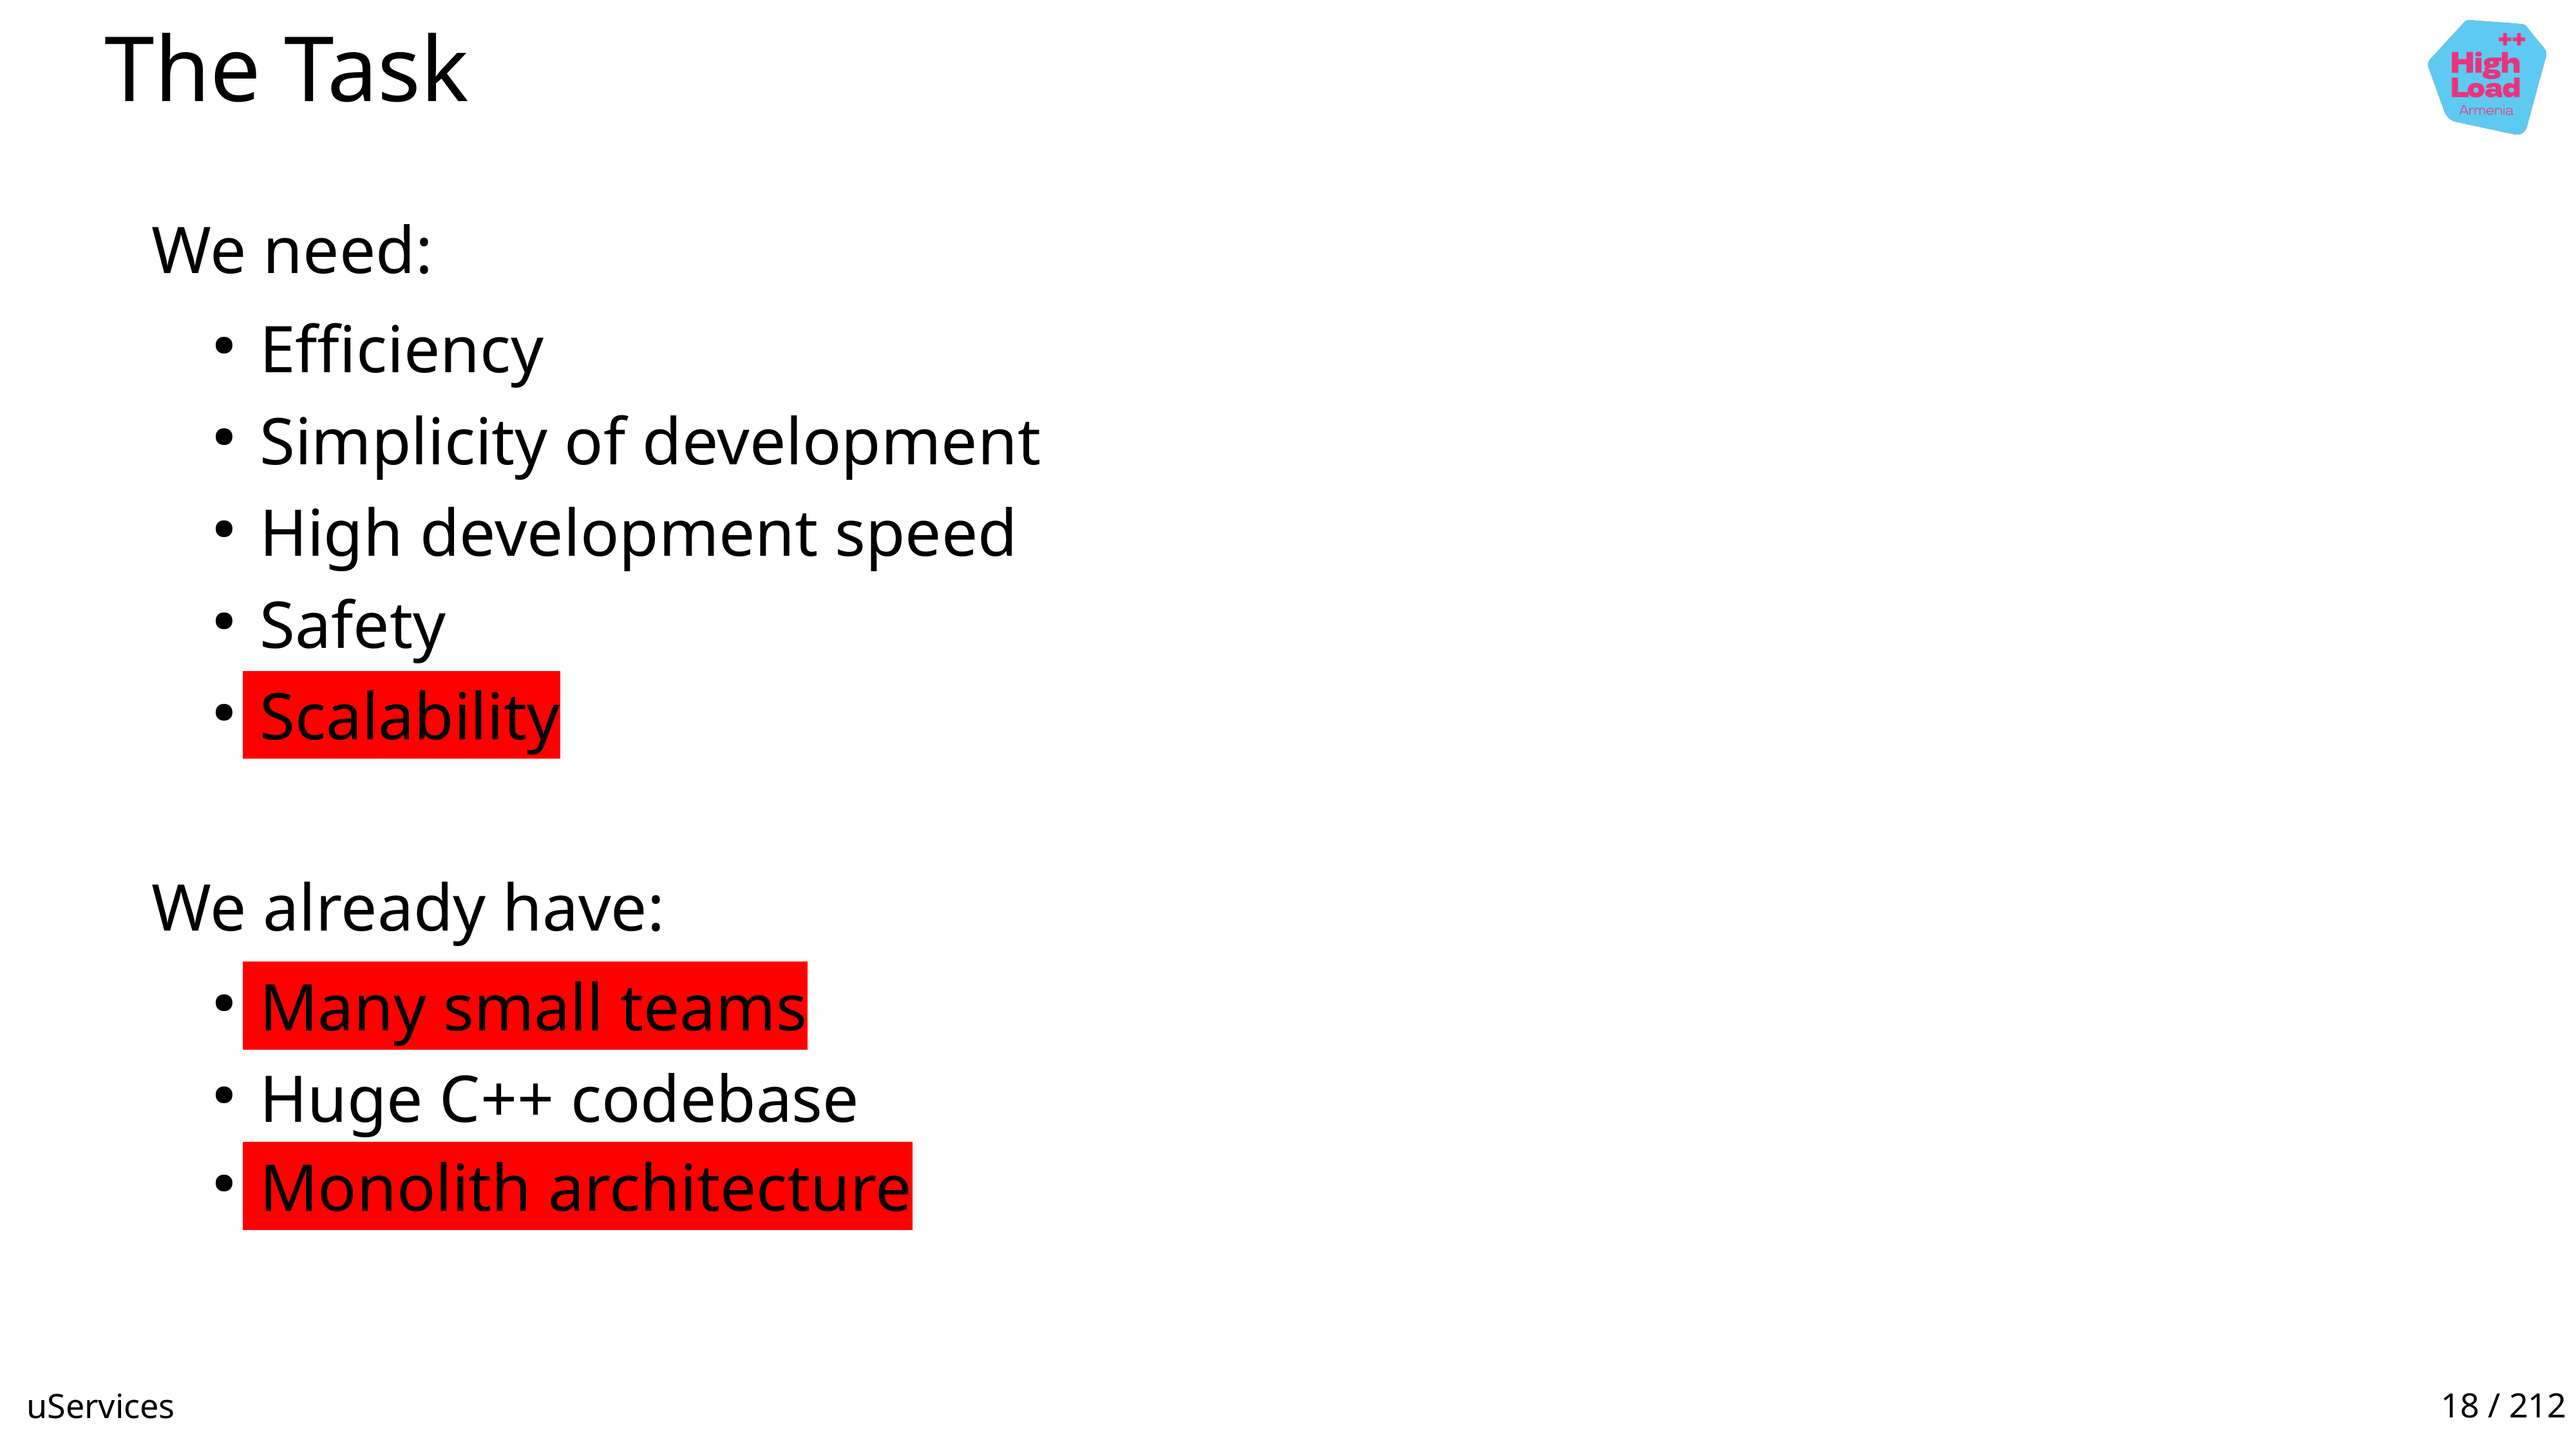

The Task
# We need:
 Efficiency
 Simplicity of development
 High development speed
 Safety
 Scalability
We already have:
 Many small teams
 Huge C++ codebase
 Monolith architecture
uServices